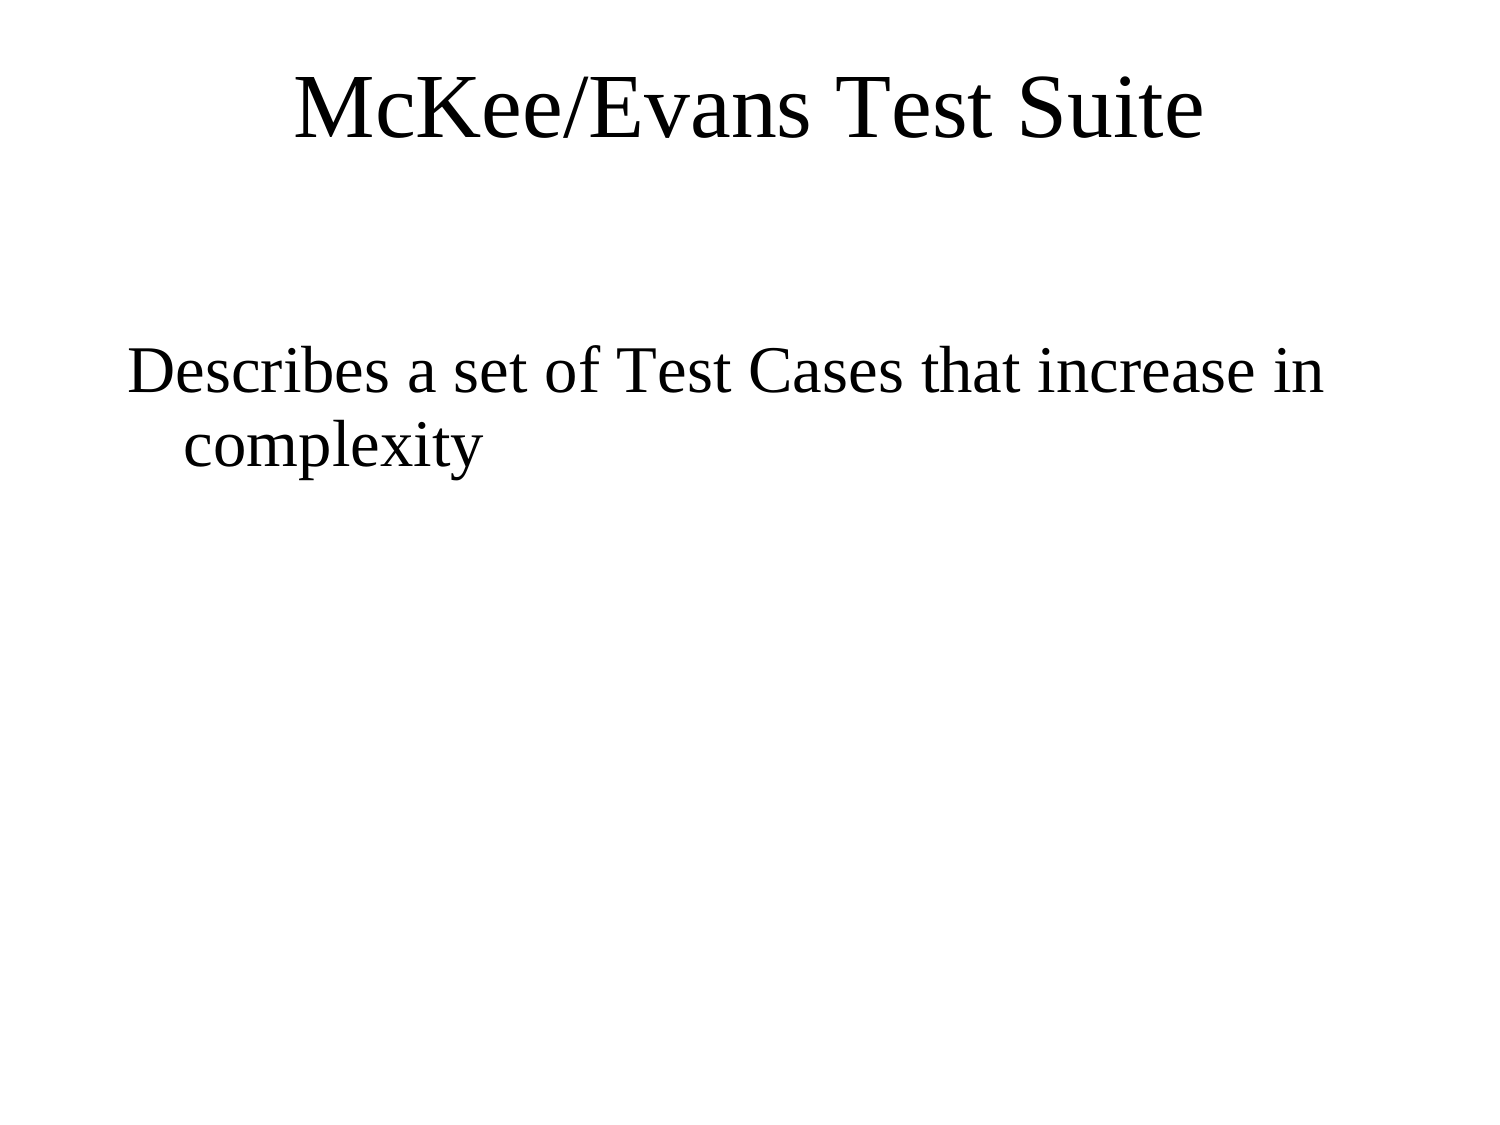

# McKee/Evans Test Suite
Describes a set of Test Cases that increase in complexity